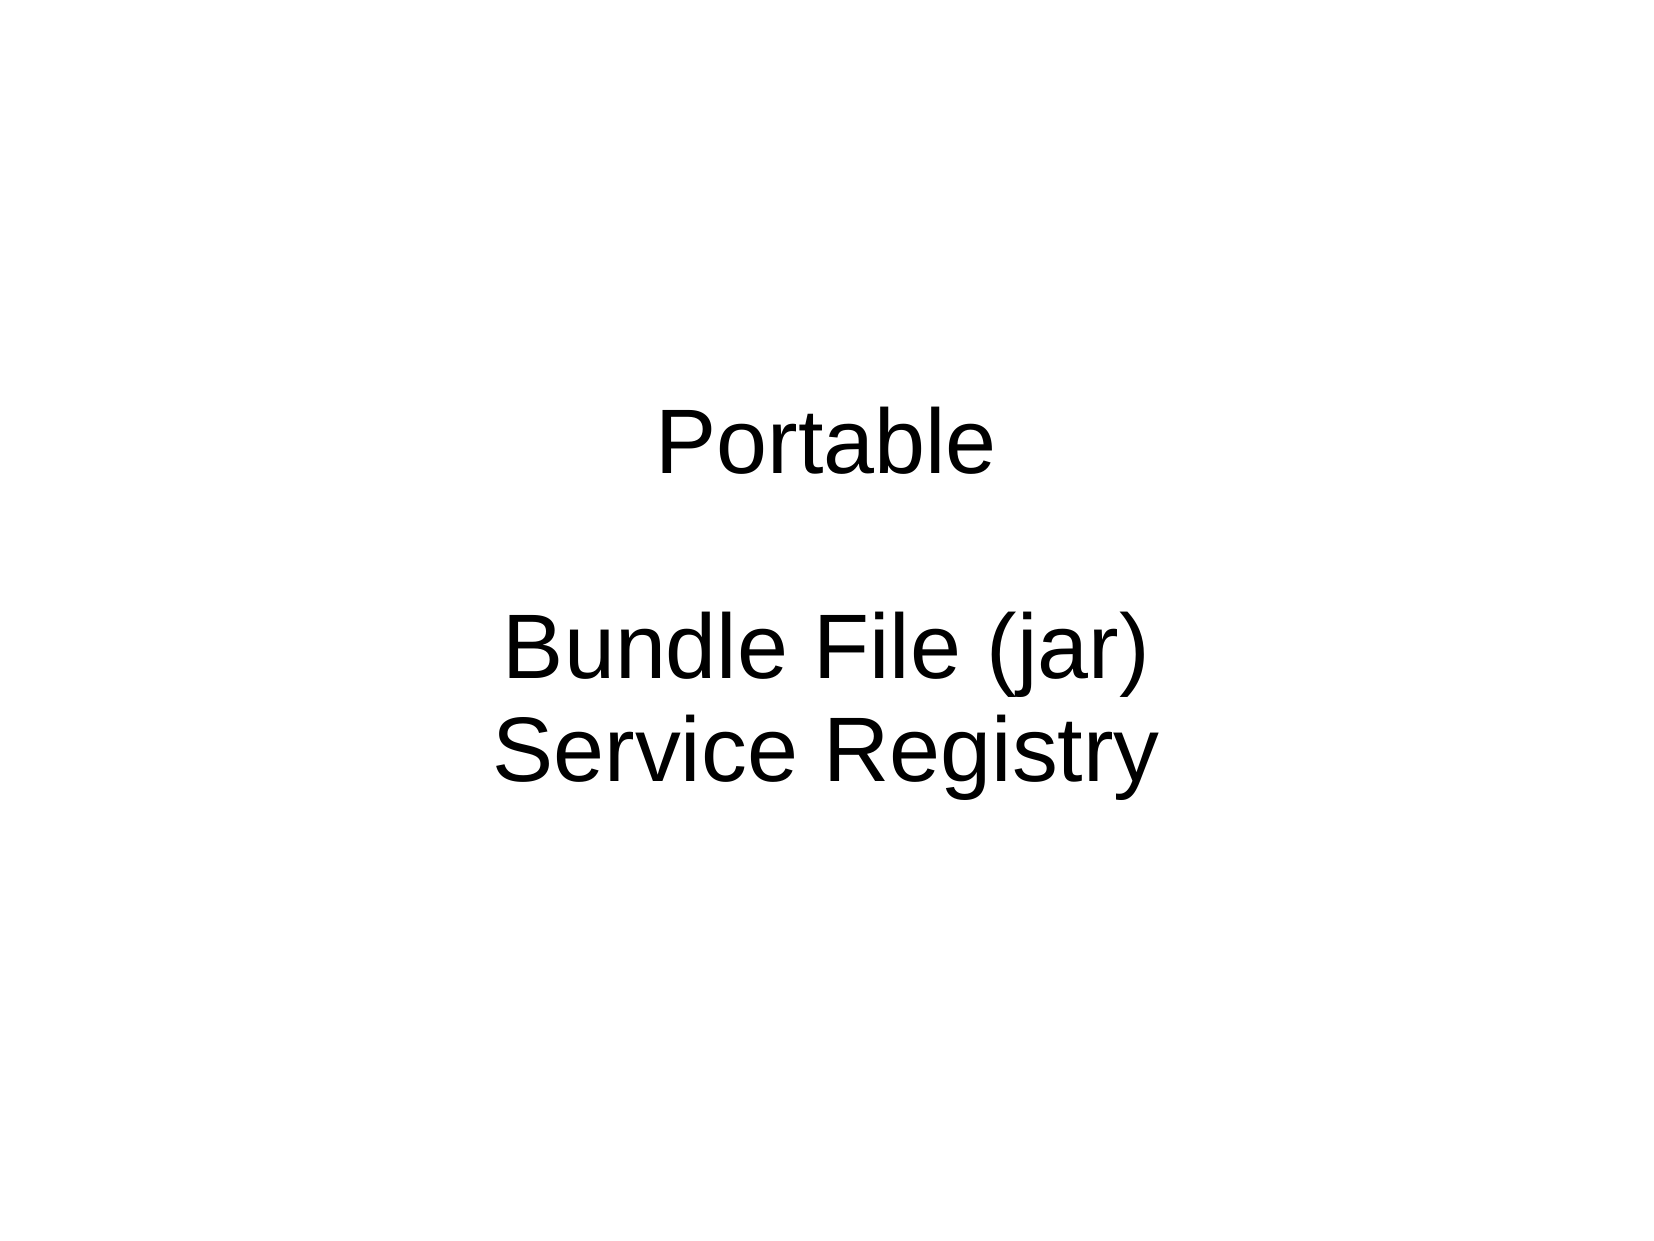

# Portable Bundle File (jar) Service Registry